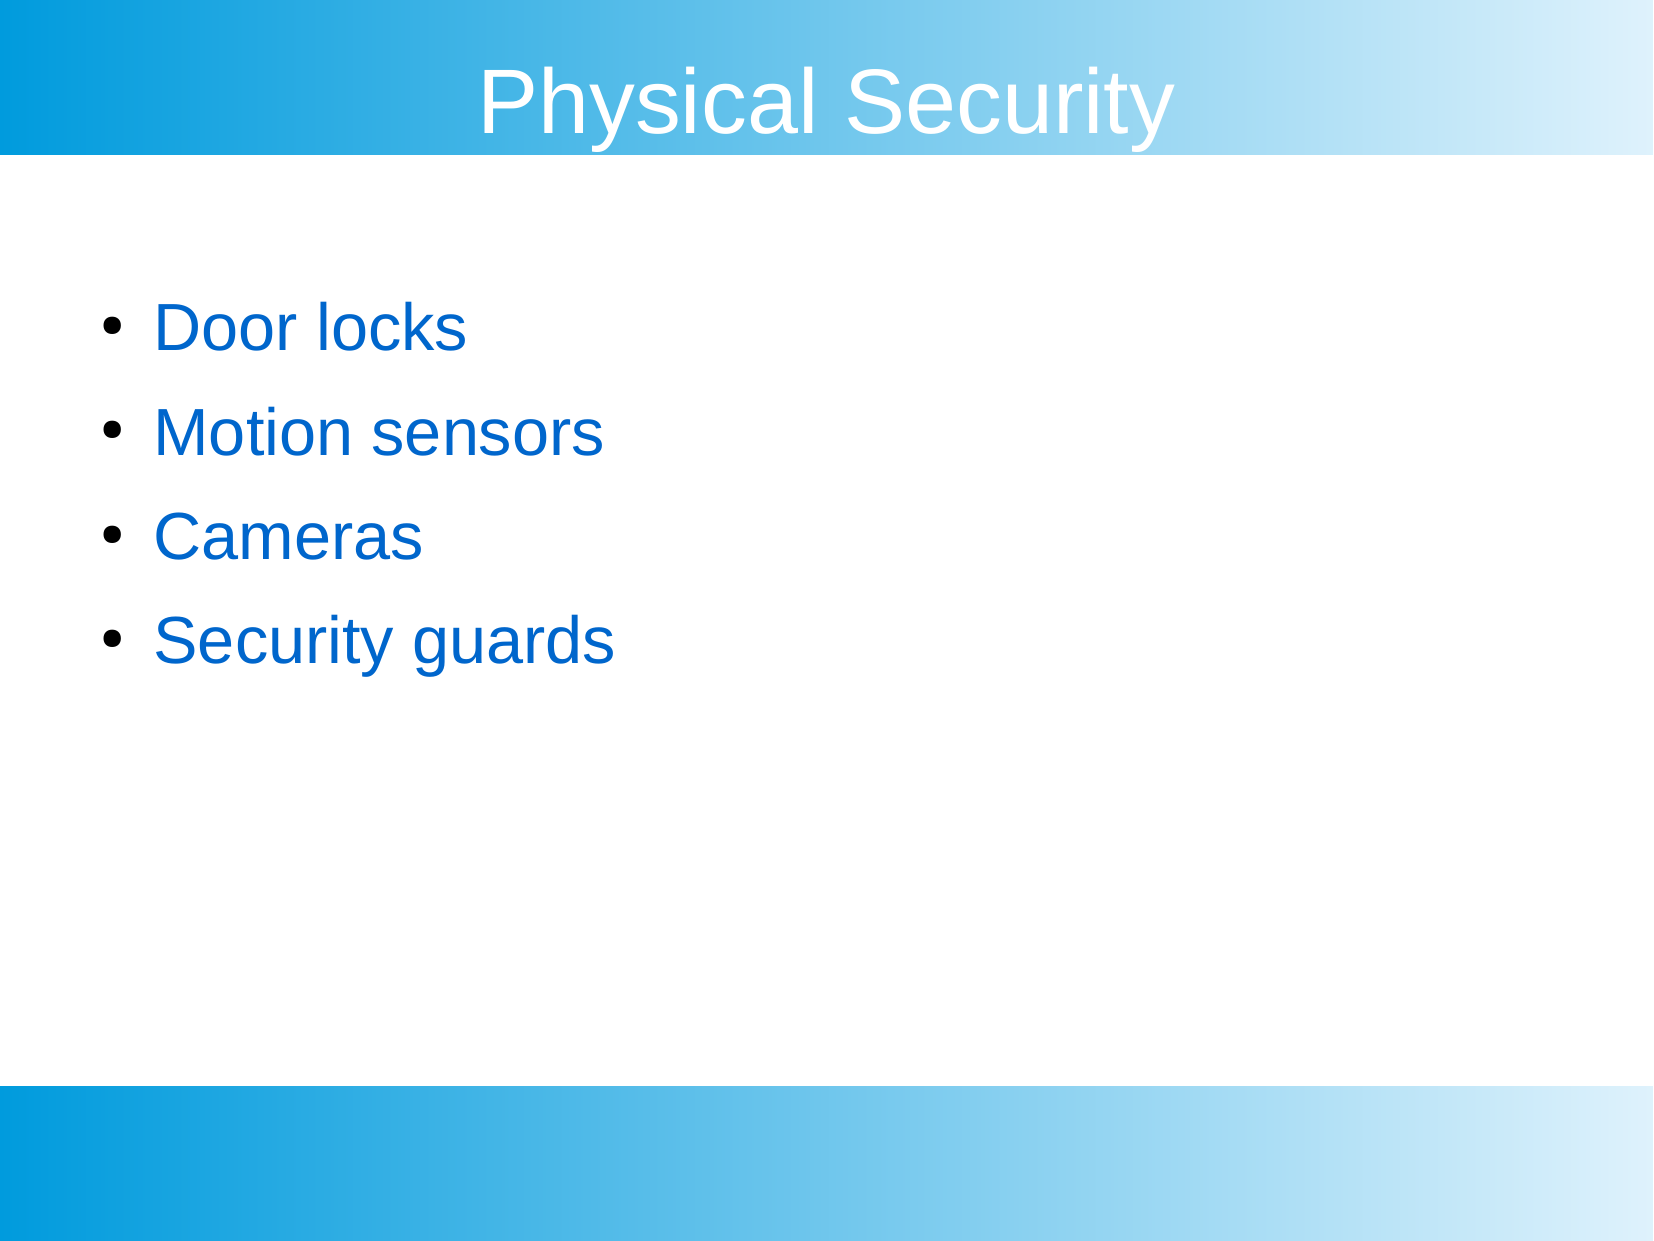

# Physical Security
Door locks
Motion sensors
Cameras
Security guards